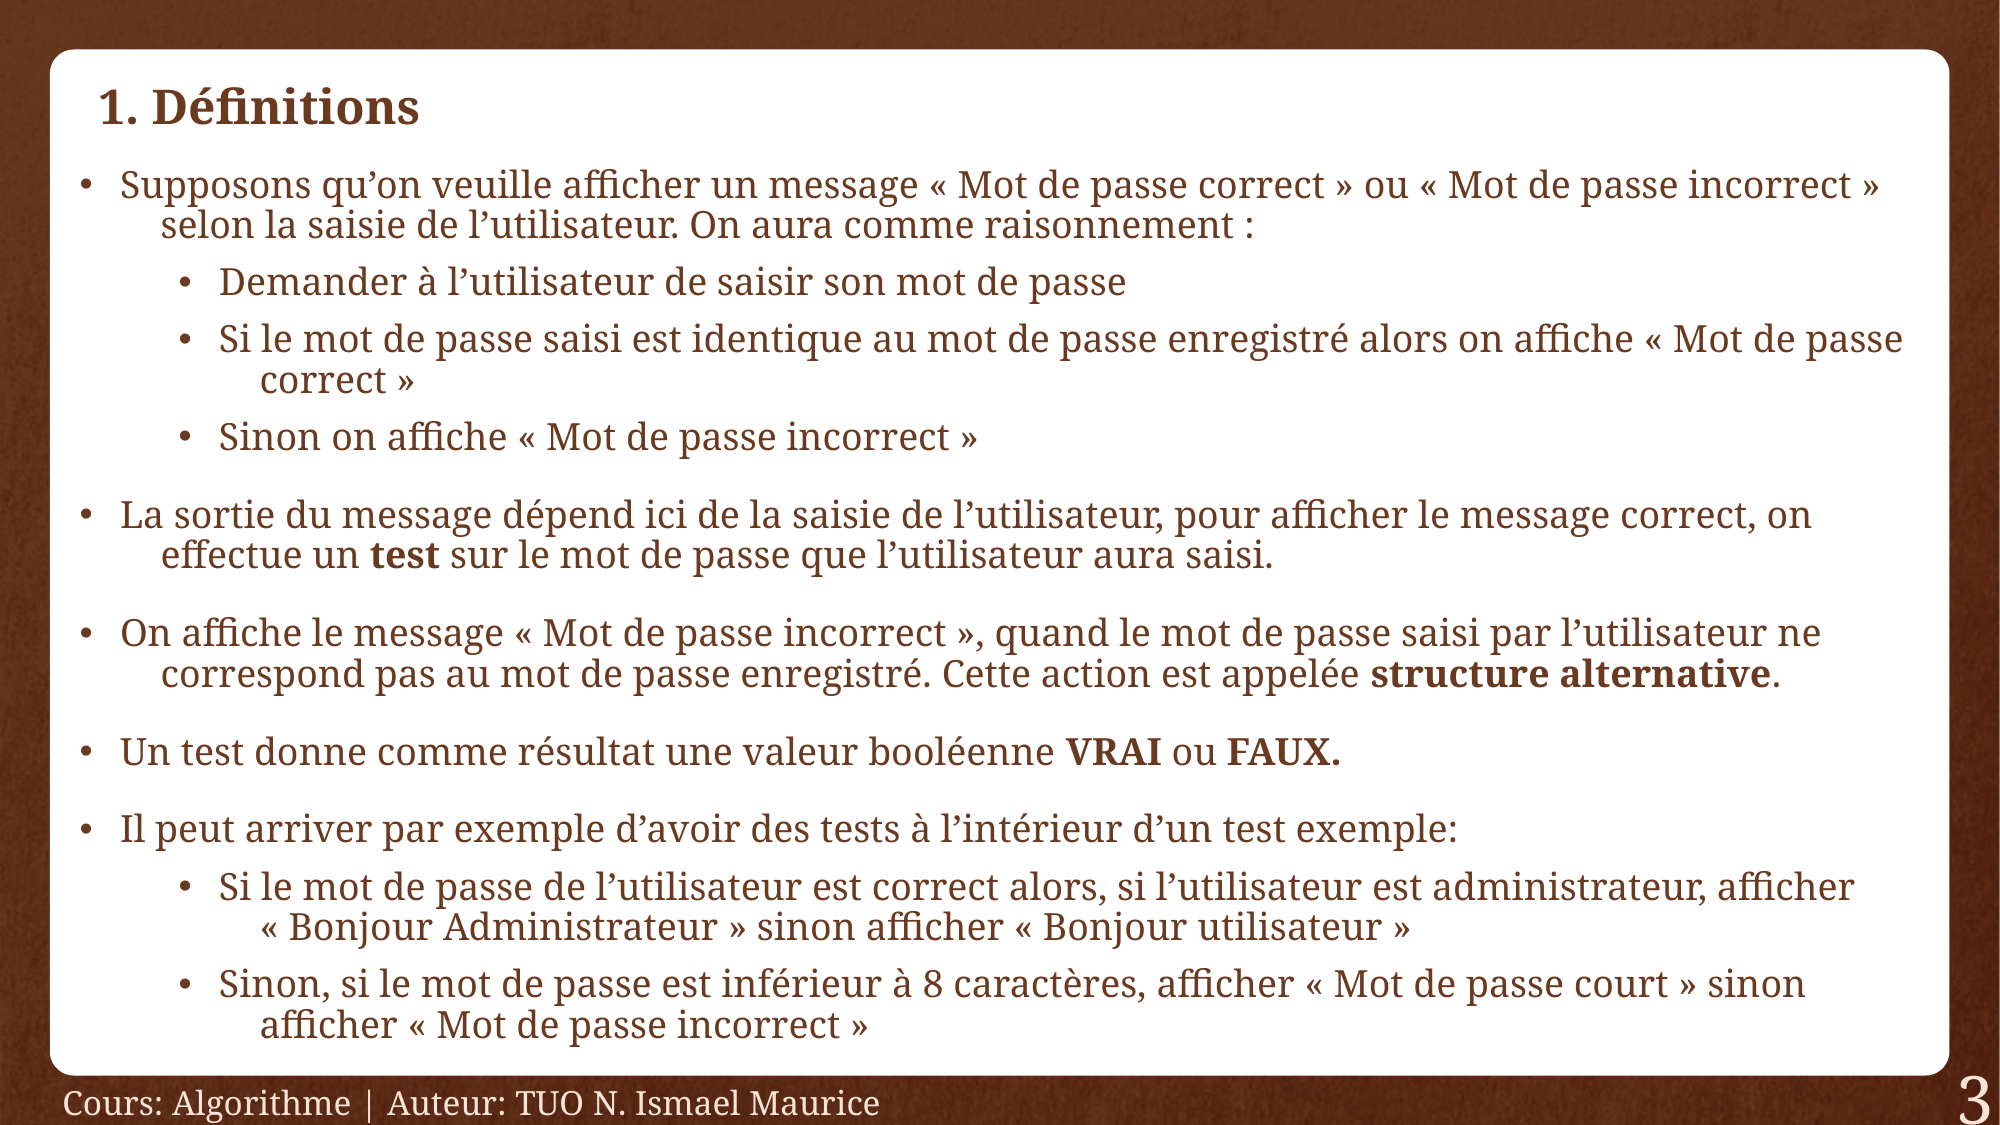

# 1. Définitions
Supposons qu’on veuille afficher un message « Mot de passe correct » ou « Mot de passe incorrect » selon la saisie de l’utilisateur. On aura comme raisonnement :
Demander à l’utilisateur de saisir son mot de passe
Si le mot de passe saisi est identique au mot de passe enregistré alors on affiche « Mot de passe correct »
Sinon on affiche « Mot de passe incorrect »
La sortie du message dépend ici de la saisie de l’utilisateur, pour afficher le message correct, on effectue un test sur le mot de passe que l’utilisateur aura saisi.
On affiche le message « Mot de passe incorrect », quand le mot de passe saisi par l’utilisateur ne correspond pas au mot de passe enregistré. Cette action est appelée structure alternative.
Un test donne comme résultat une valeur booléenne VRAI ou FAUX.
Il peut arriver par exemple d’avoir des tests à l’intérieur d’un test exemple:
Si le mot de passe de l’utilisateur est correct alors, si l’utilisateur est administrateur, afficher « Bonjour Administrateur » sinon afficher « Bonjour utilisateur »
Sinon, si le mot de passe est inférieur à 8 caractères, afficher « Mot de passe court » sinon afficher « Mot de passe incorrect »
Cours: Algorithme | Auteur: TUO N. Ismael Maurice